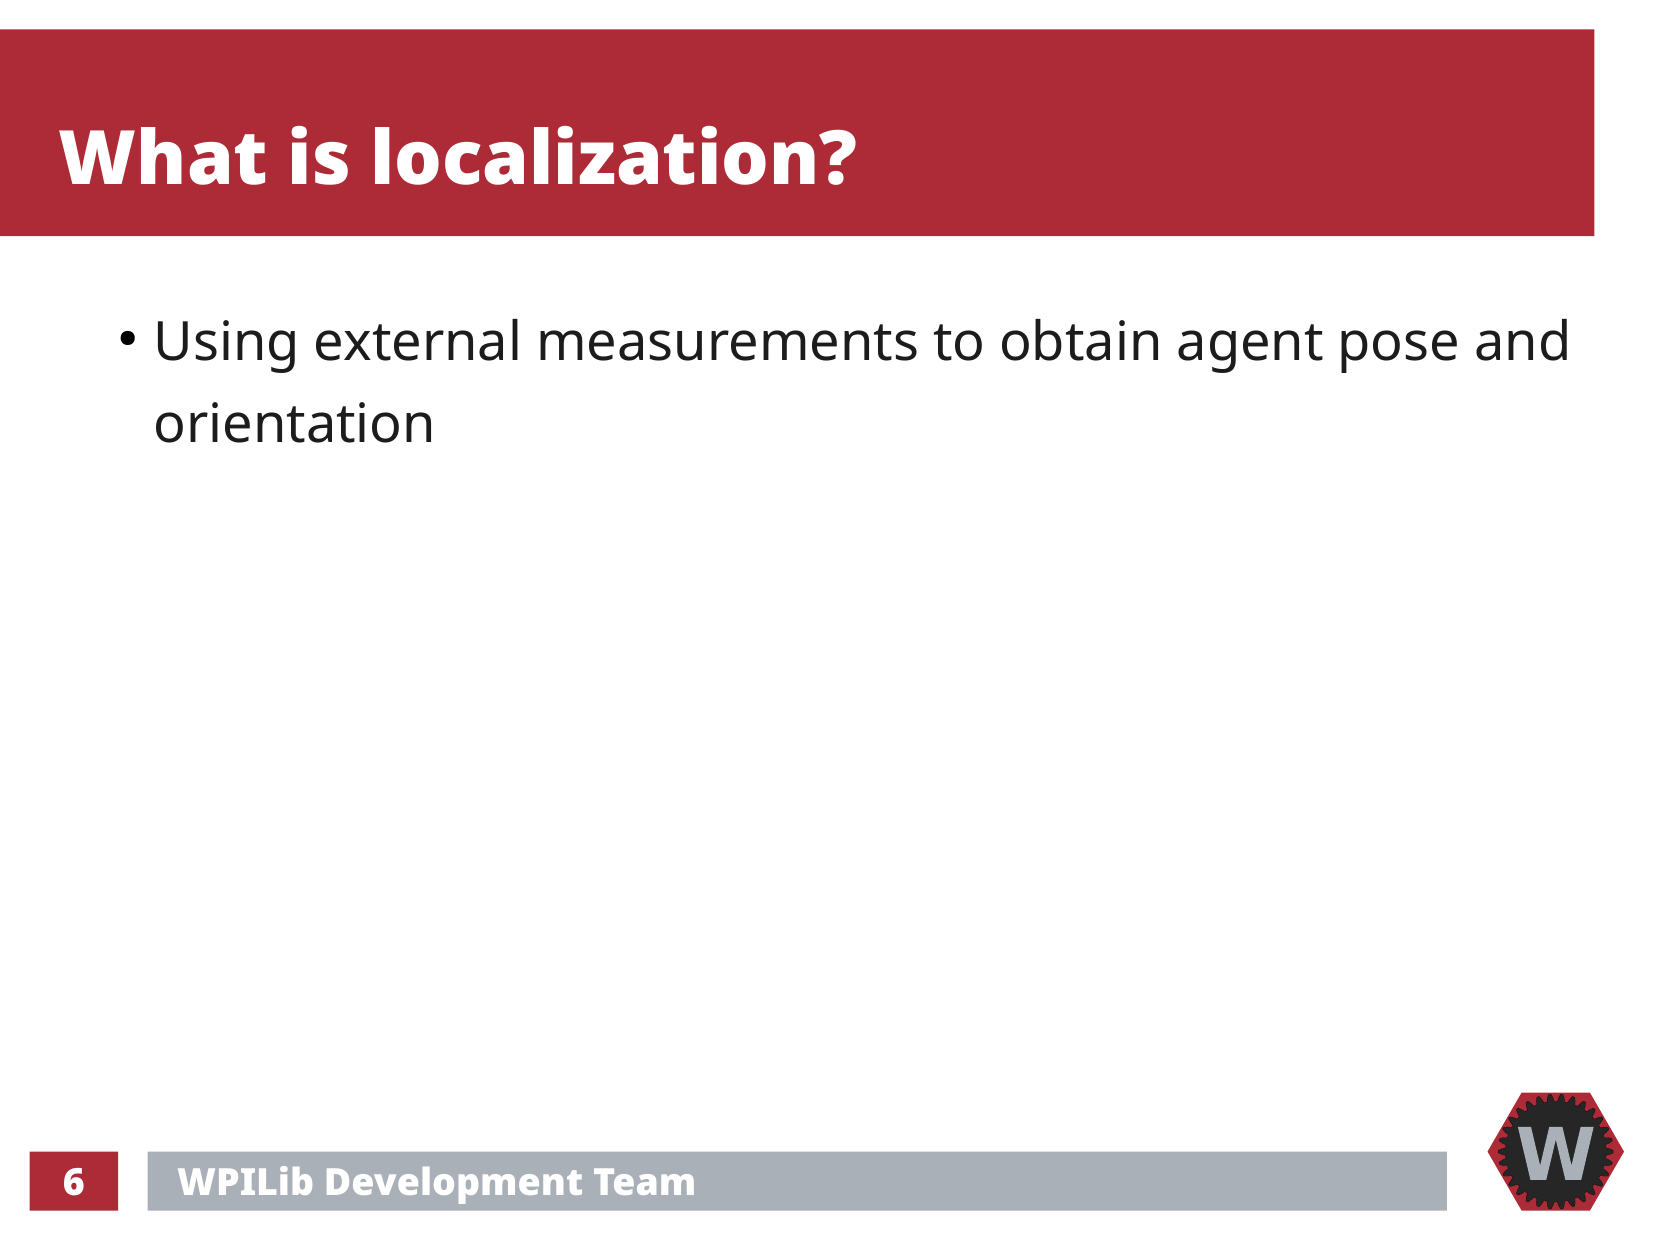

# What is localization?
Using external measurements to obtain agent pose and orientation